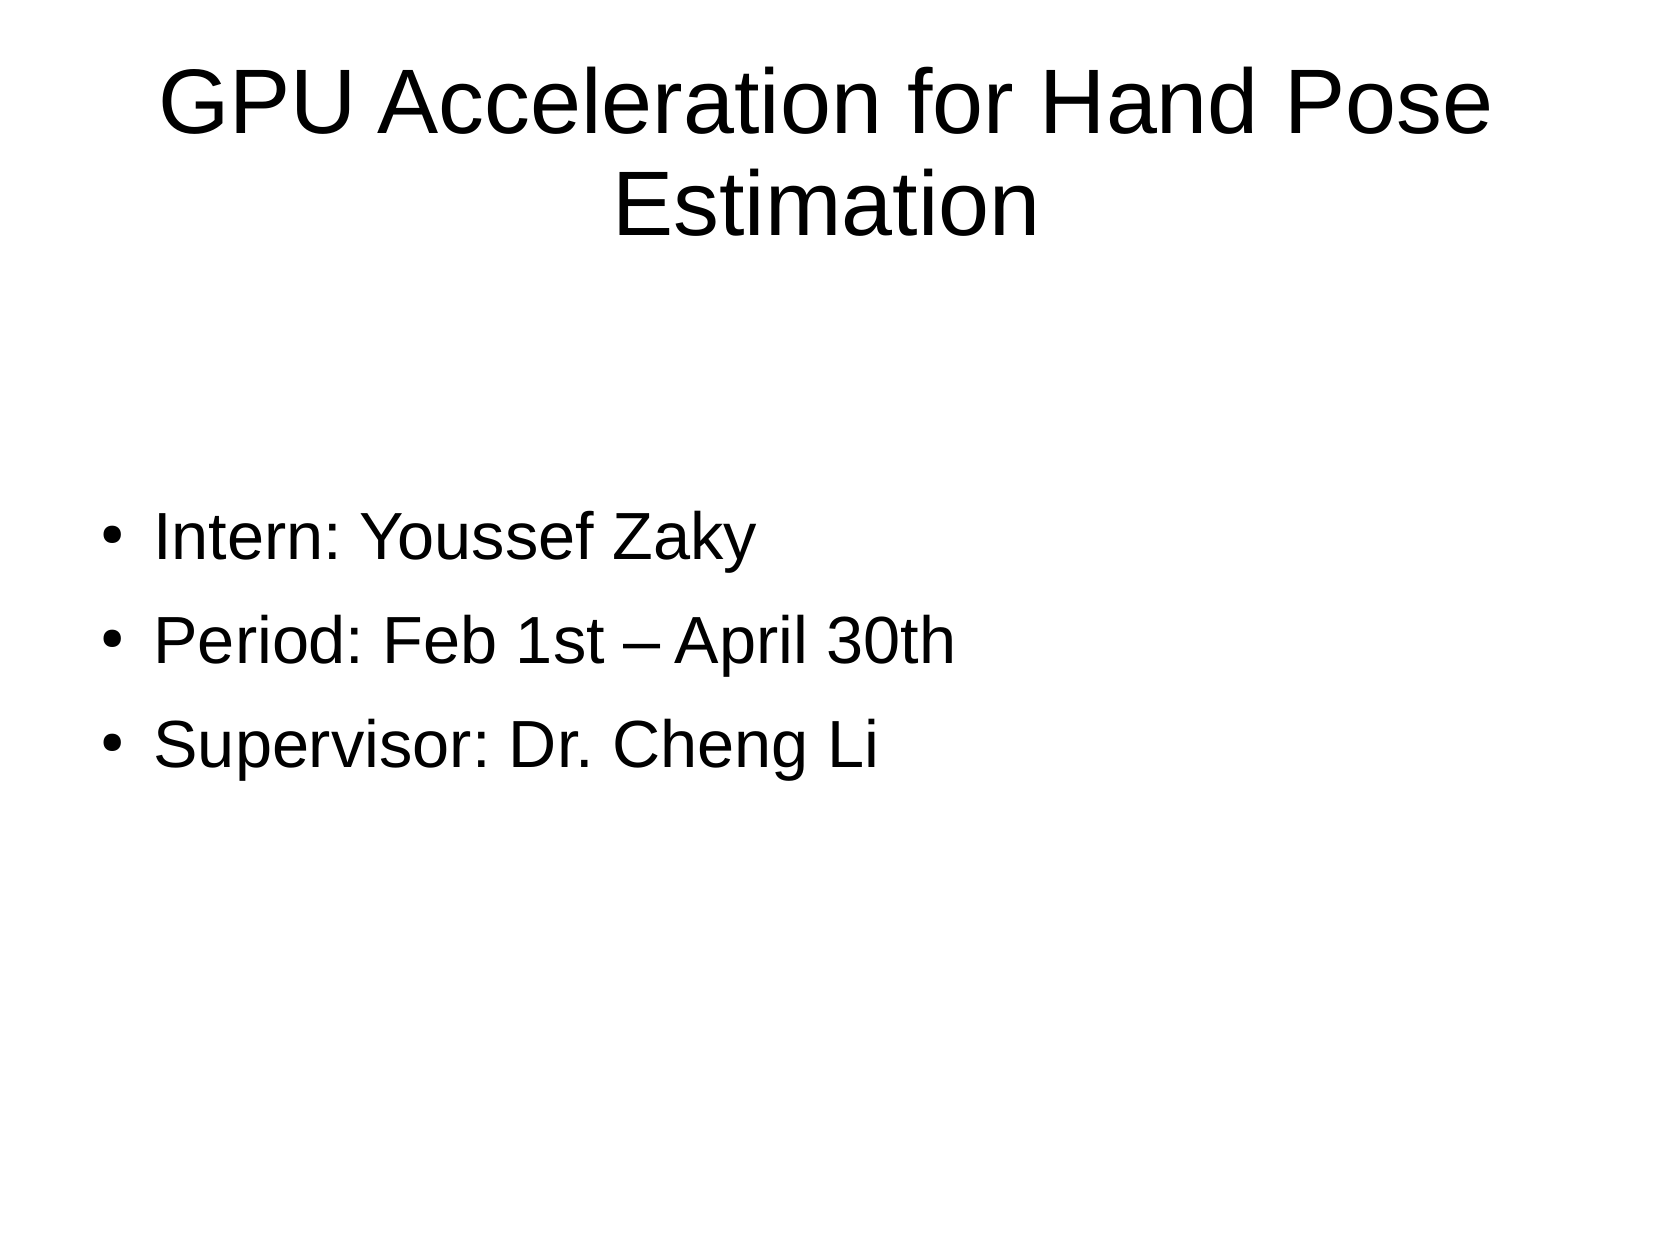

# GPU Acceleration for Hand Pose Estimation
Intern: Youssef Zaky
Period: Feb 1st – April 30th
Supervisor: Dr. Cheng Li